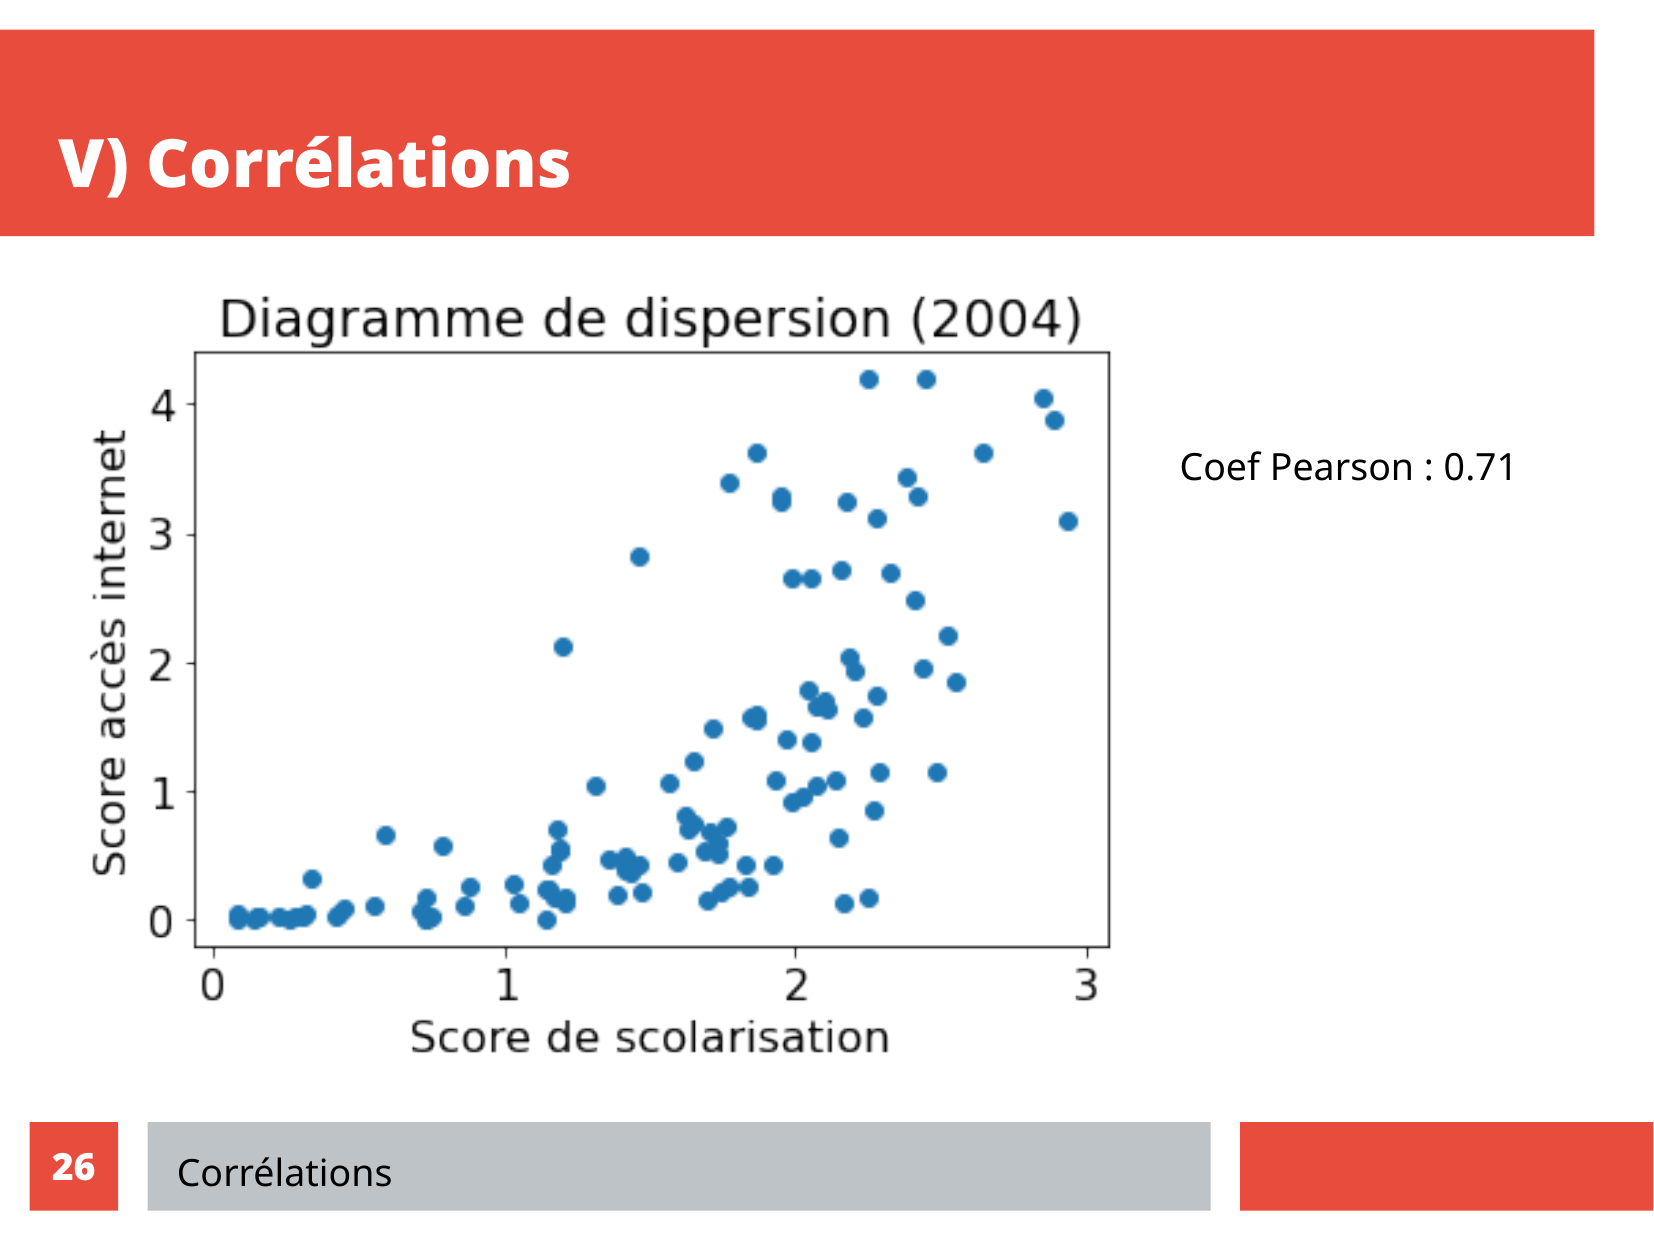

# V) Corrélations
Coef Pearson : 0.71
26
Corrélations